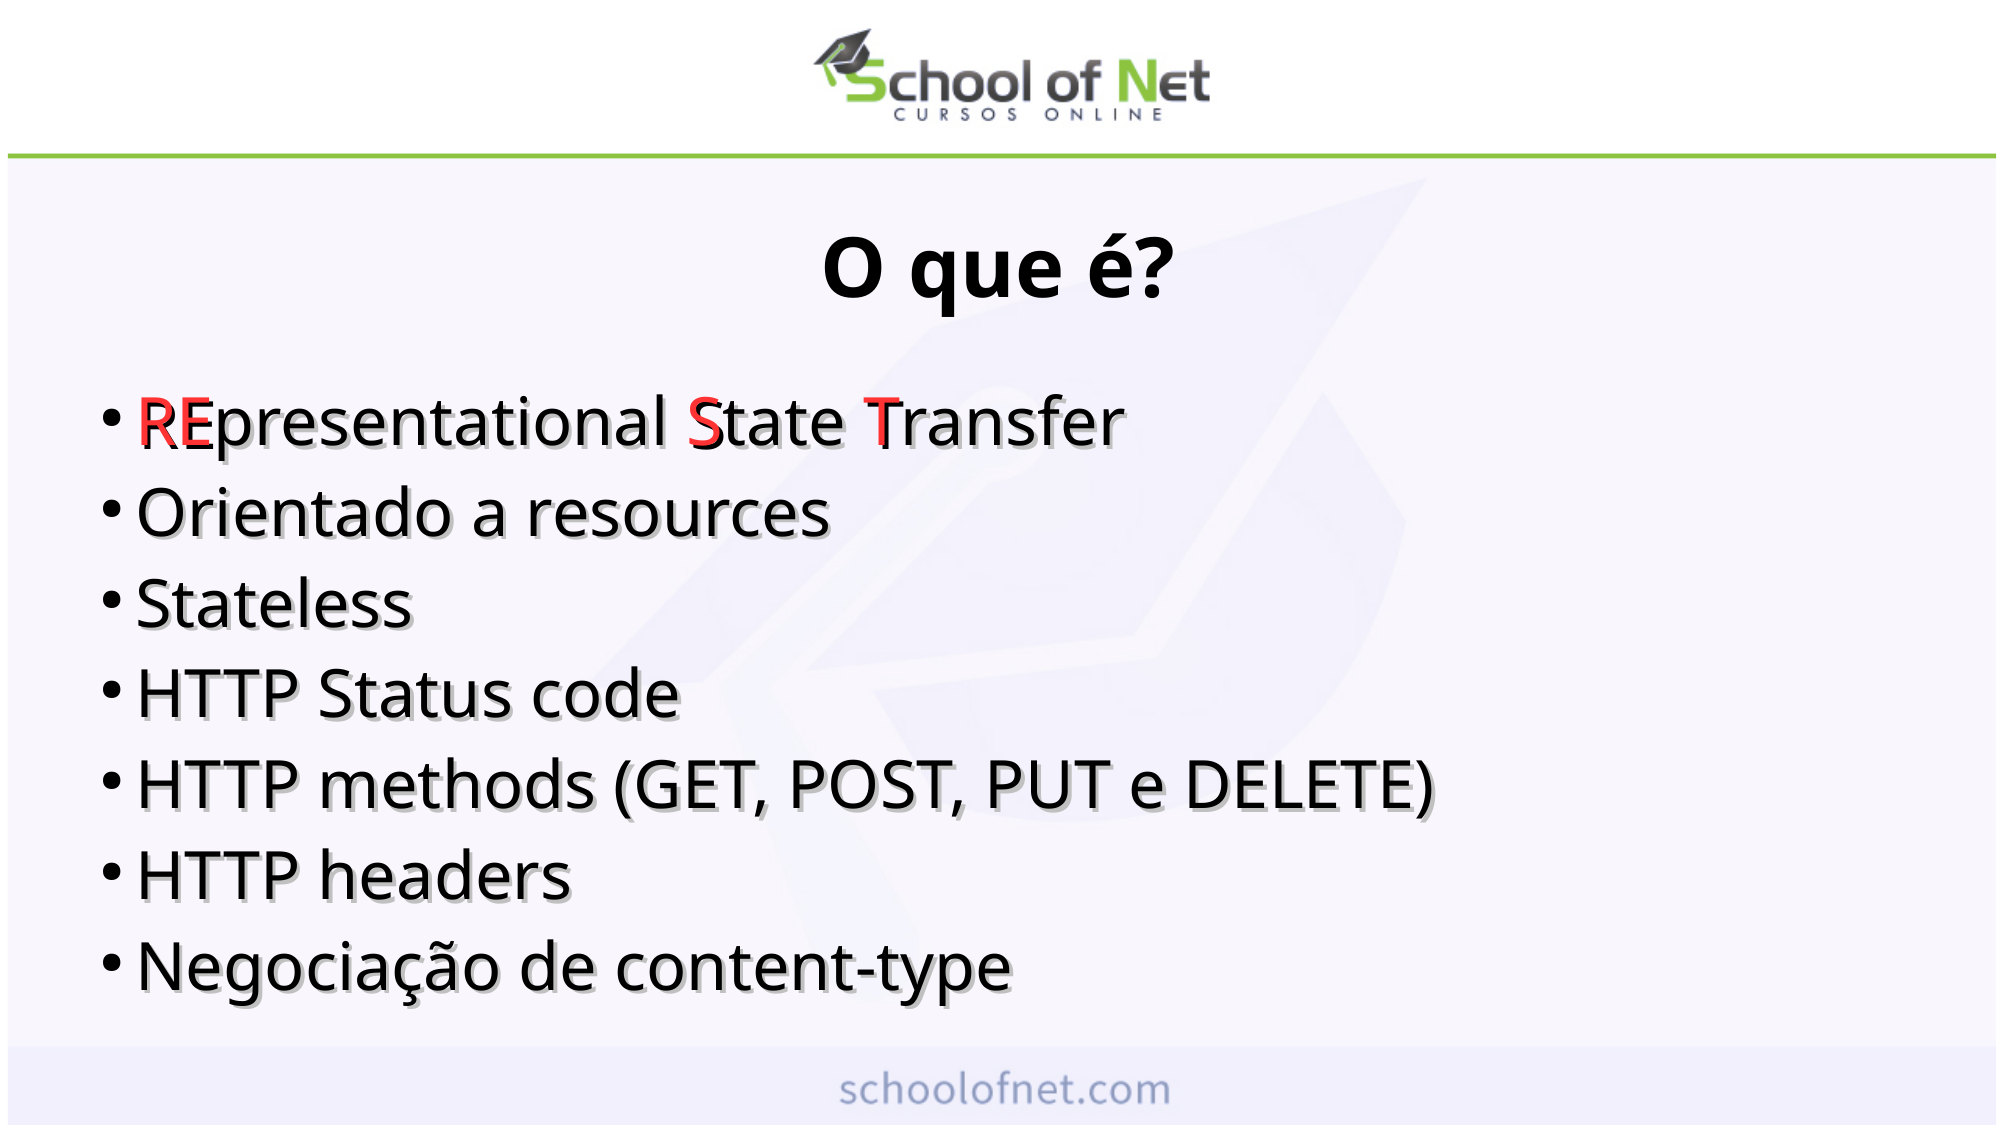

# O que é?
REpresentational State Transfer
Orientado a resources
Stateless
HTTP Status code
HTTP methods (GET, POST, PUT e DELETE)
HTTP headers
Negociação de content-type